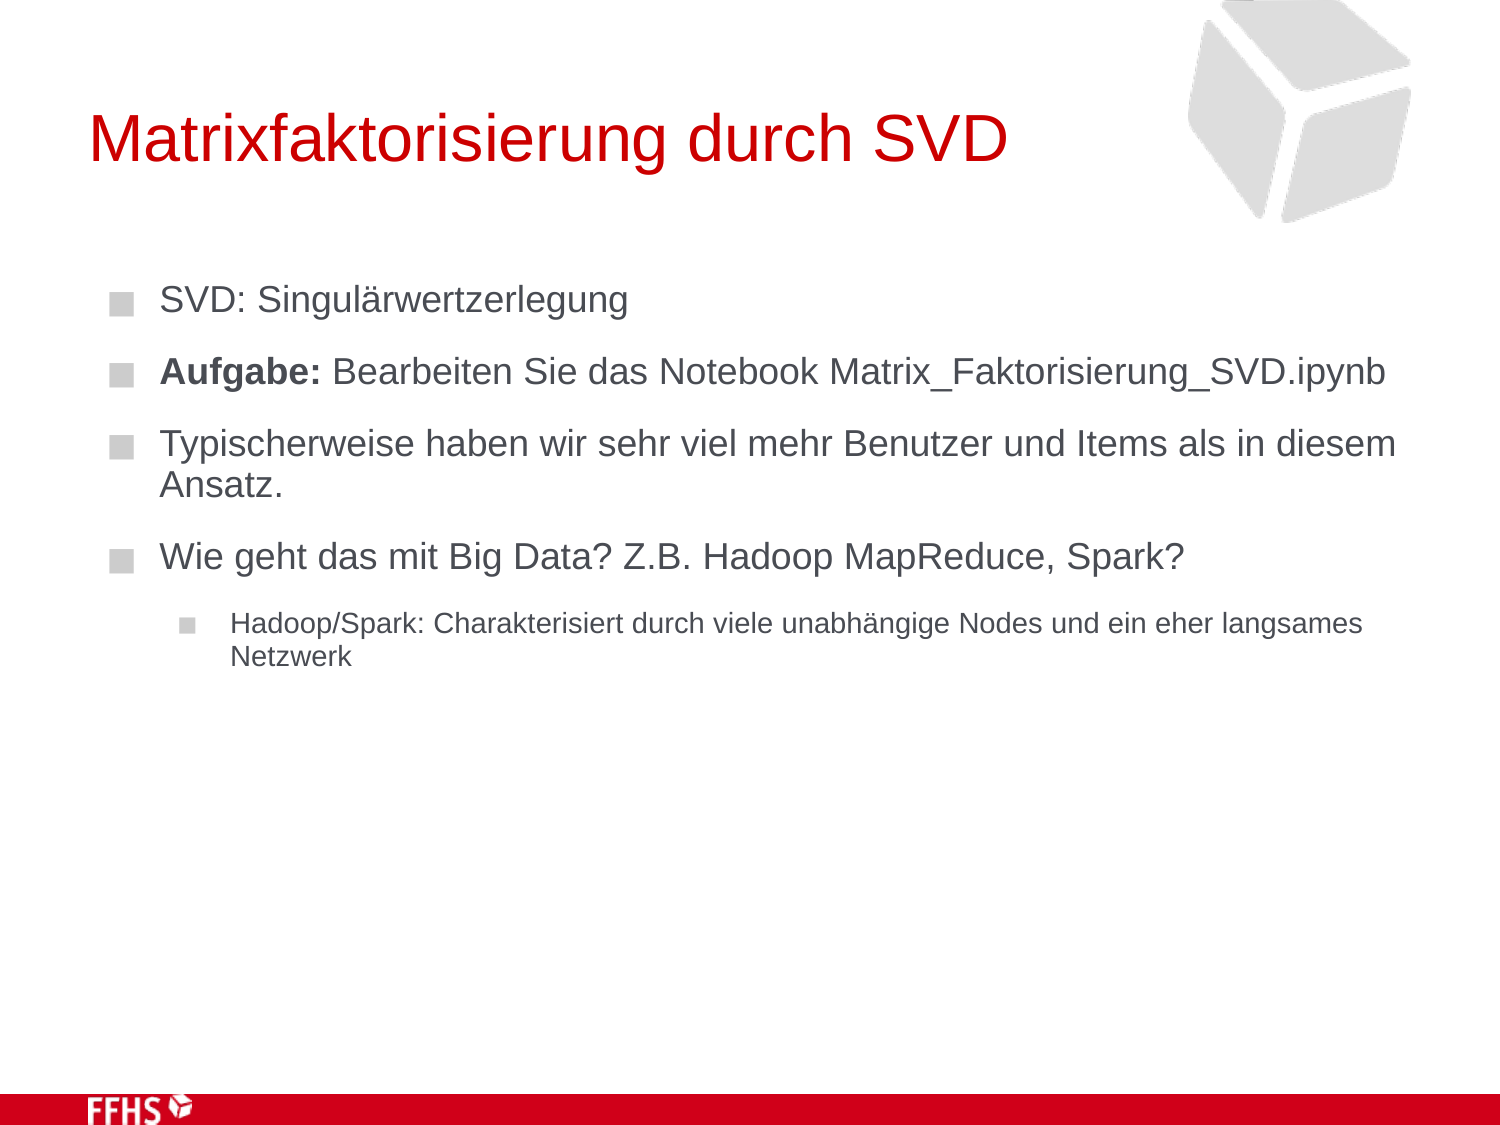

# Matrixfaktorisierung durch SVD
SVD: Singulärwertzerlegung
Aufgabe: Bearbeiten Sie das Notebook Matrix_Faktorisierung_SVD.ipynb
Typischerweise haben wir sehr viel mehr Benutzer und Items als in diesem Ansatz.
Wie geht das mit Big Data? Z.B. Hadoop MapReduce, Spark?
Hadoop/Spark: Charakterisiert durch viele unabhängige Nodes und ein eher langsames Netzwerk